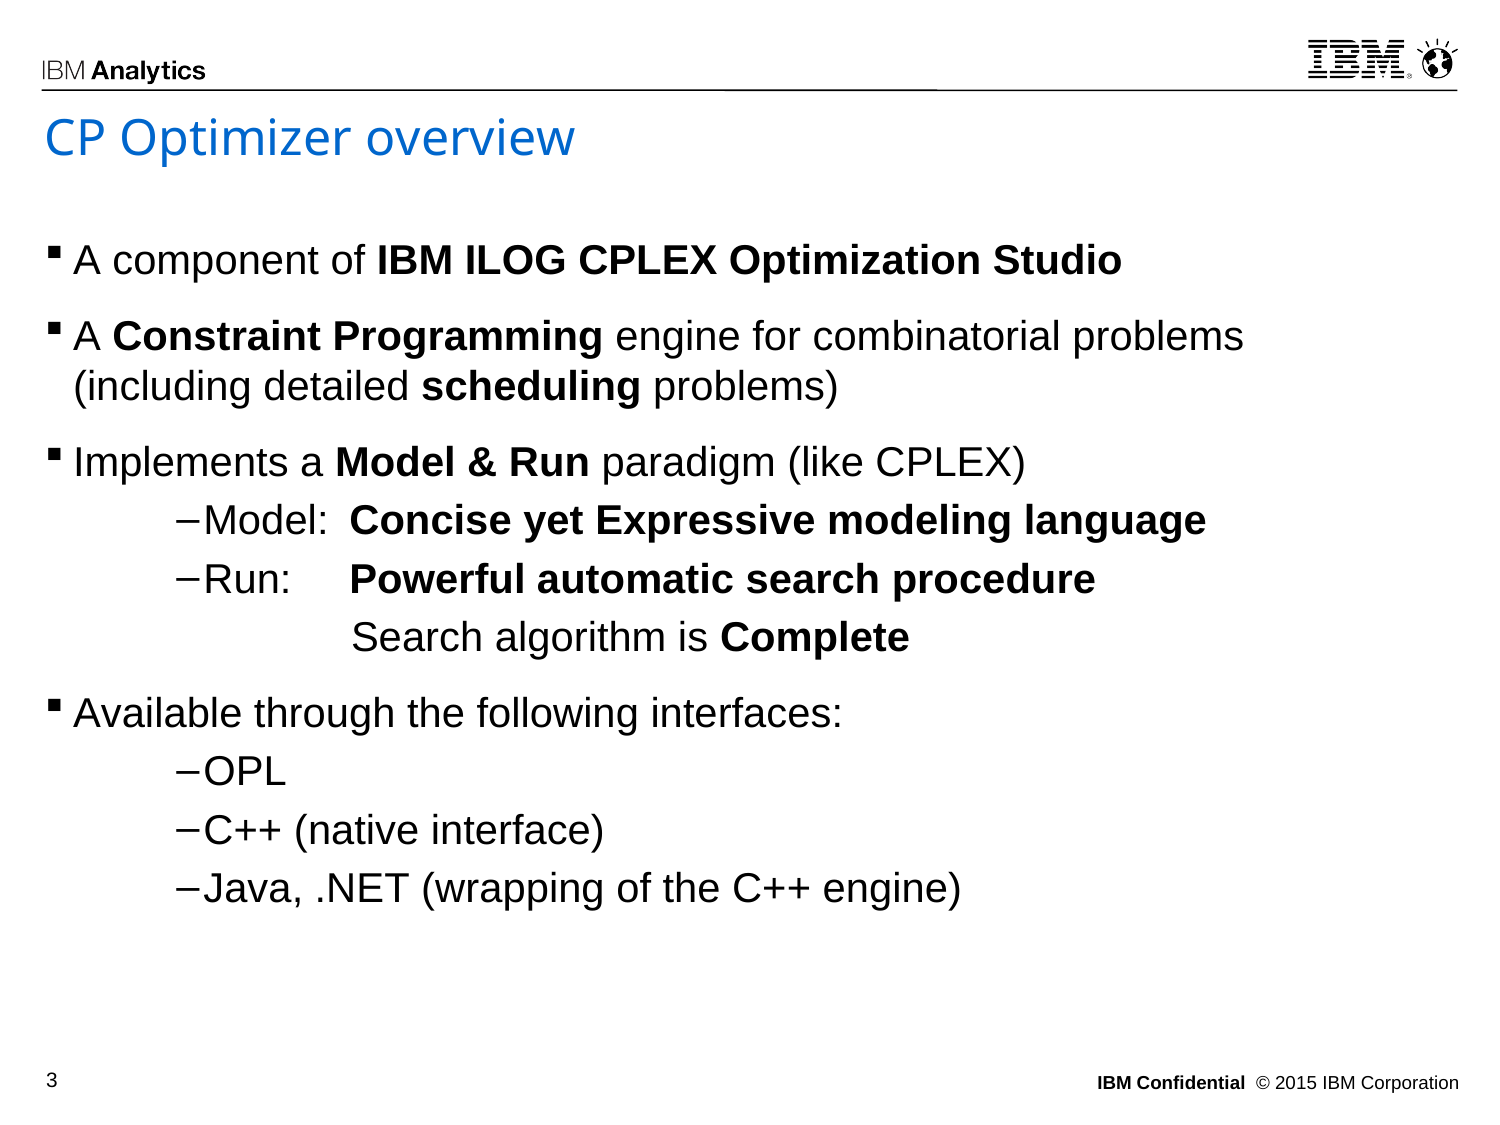

# CP Optimizer overview
A component of IBM ILOG CPLEX Optimization Studio
A Constraint Programming engine for combinatorial problems (including detailed scheduling problems)
Implements a Model & Run paradigm (like CPLEX)
Model: 	Concise yet Expressive modeling language
Run: 	Powerful automatic search procedure
 					 Search algorithm is Complete
Available through the following interfaces:
OPL
C++ (native interface)
Java, .NET (wrapping of the C++ engine)